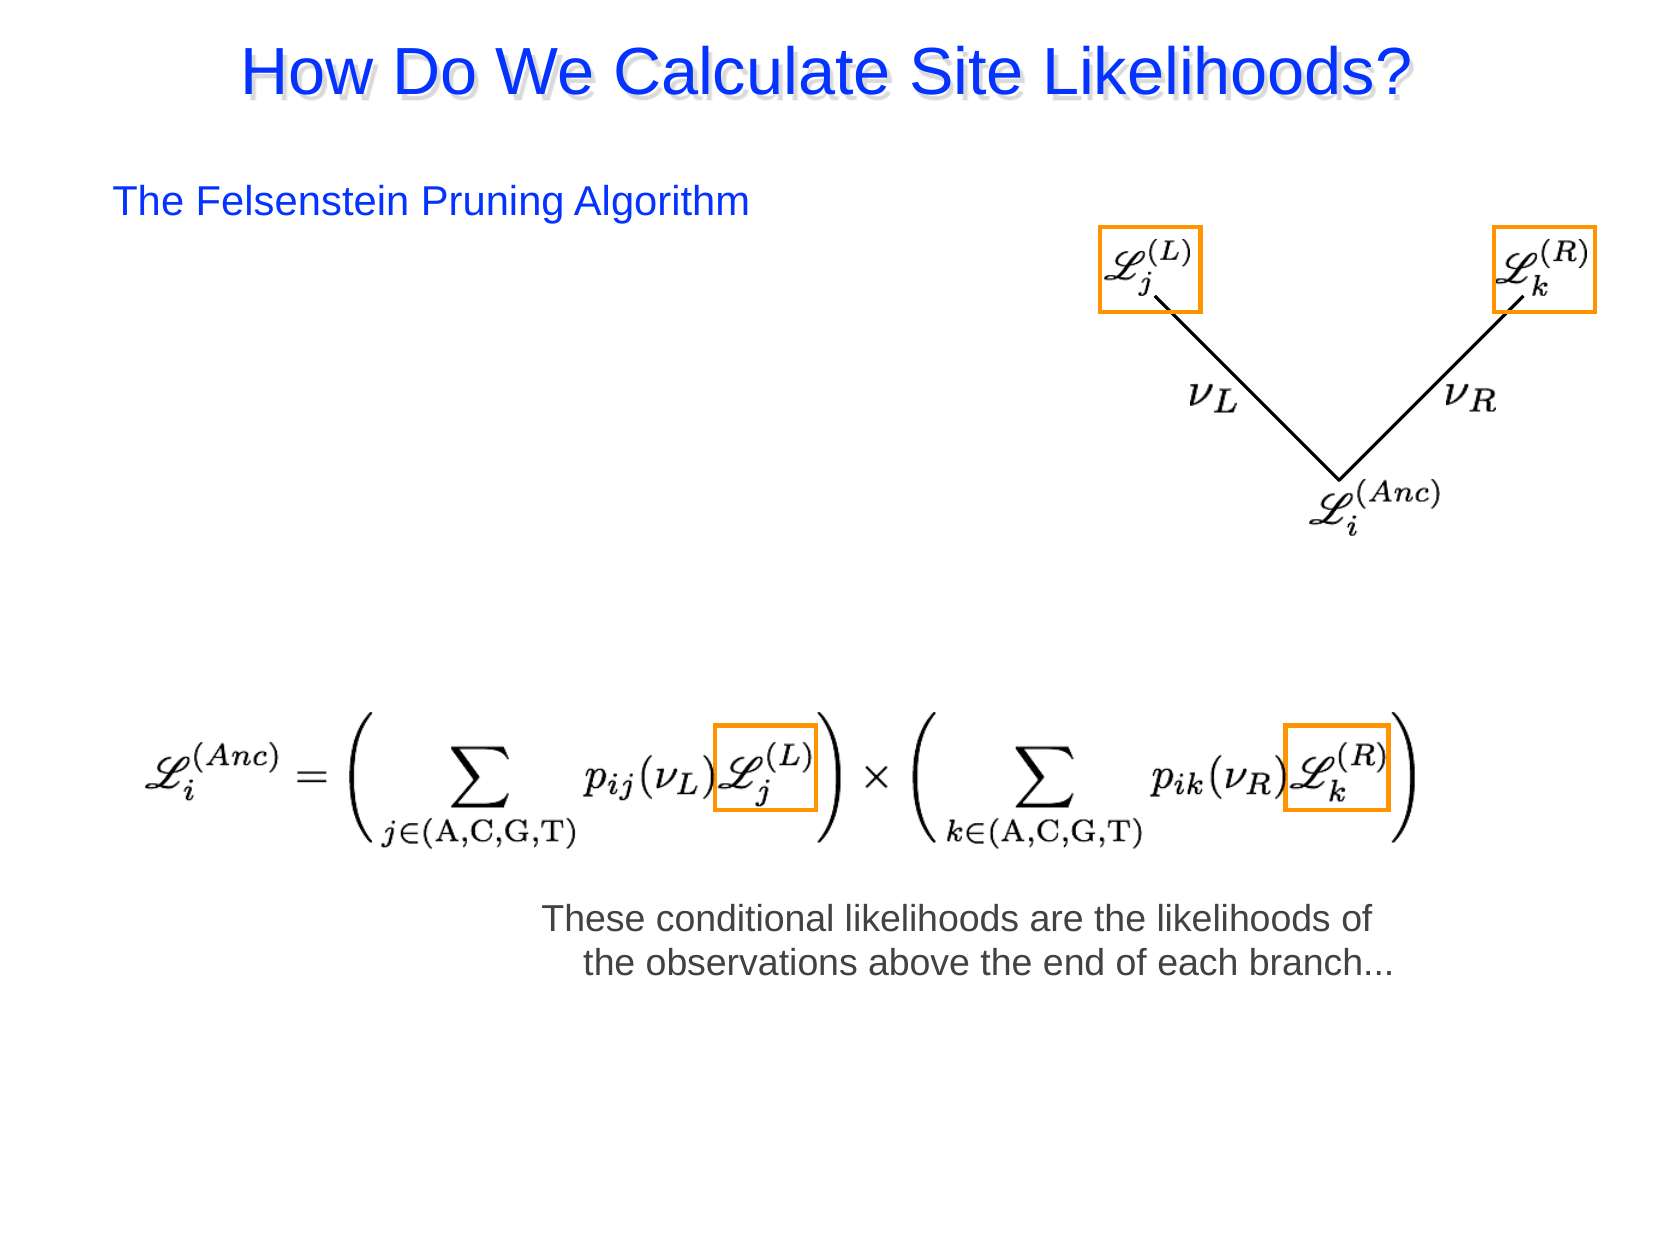

How Do We Calculate Site Likelihoods?
The Felsenstein Pruning Algorithm
These conditional likelihoods are the likelihoods of
 the observations above the end of each branch...